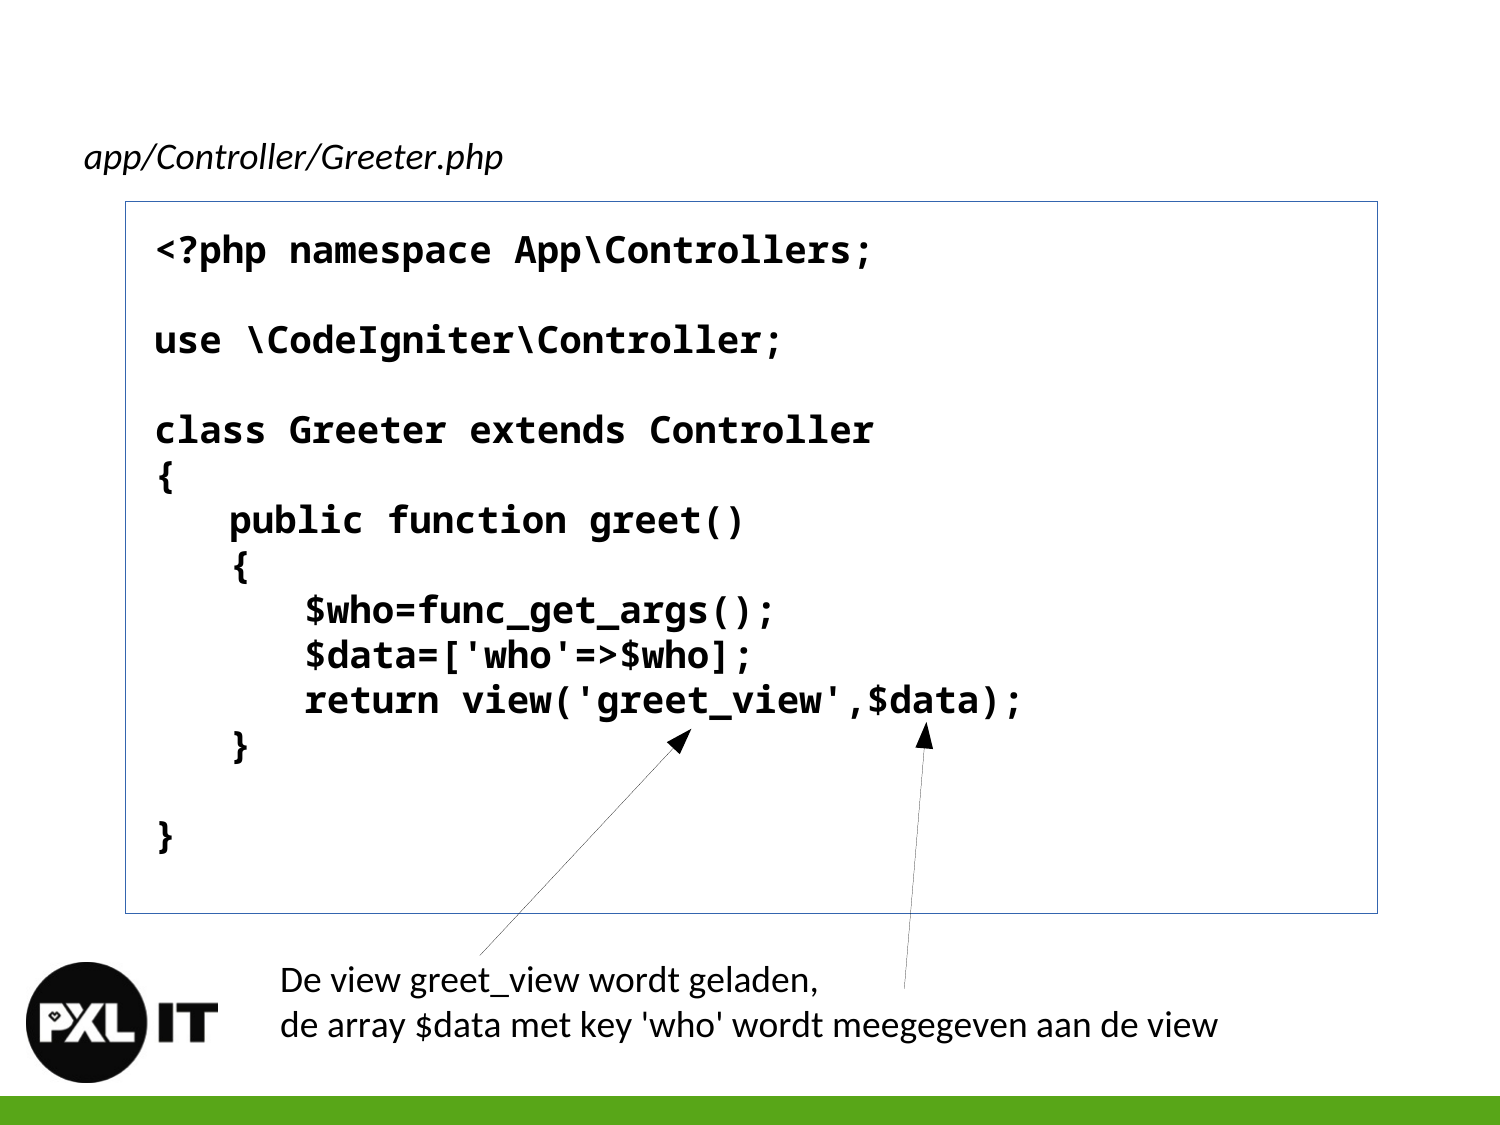

app/Controller/Greeter.php
<?php namespace App\Controllers;
use \CodeIgniter\Controller;
class Greeter extends Controller
{
	public function greet()
	{
		$who=func_get_args();
		$data=['who'=>$who];
		return view('greet_view',$data);
	}
}
De view greet_view wordt geladen,
de array $data met key 'who' wordt meegegeven aan de view